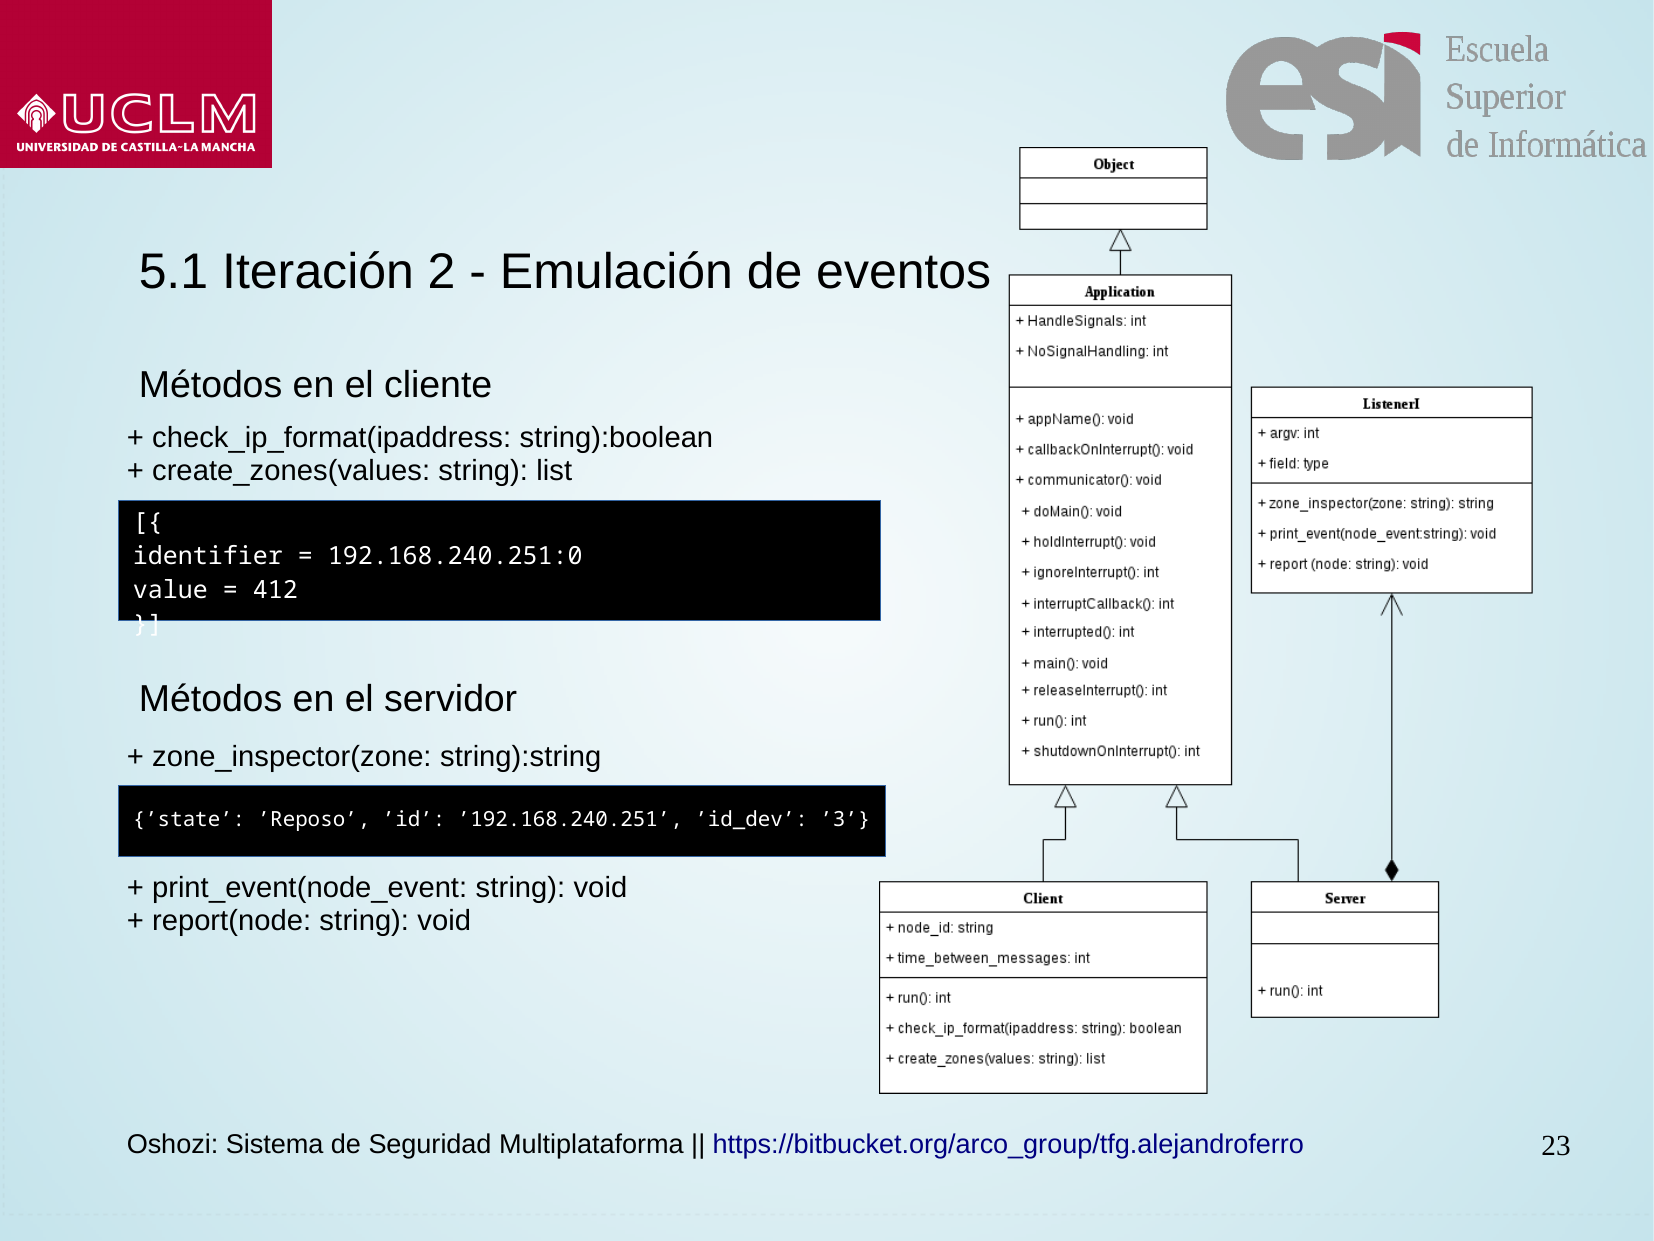

5.1 Iteración 2 - Emulación de eventos
Métodos en el cliente
+ check_ip_format(ipaddress: string):boolean
+ create_zones(values: string): list
[{
identifier = 192.168.240.251:0
value = 412
}]
Métodos en el servidor
+ zone_inspector(zone: string):string
+ print_event(node_event: string): void
+ report(node: string): void
{’state’: ’Reposo’, ’id’: ’192.168.240.251’, ’id_dev’: ’3’}
Oshozi: Sistema de Seguridad Multiplataforma || https://bitbucket.org/arco_group/tfg.alejandroferro
23